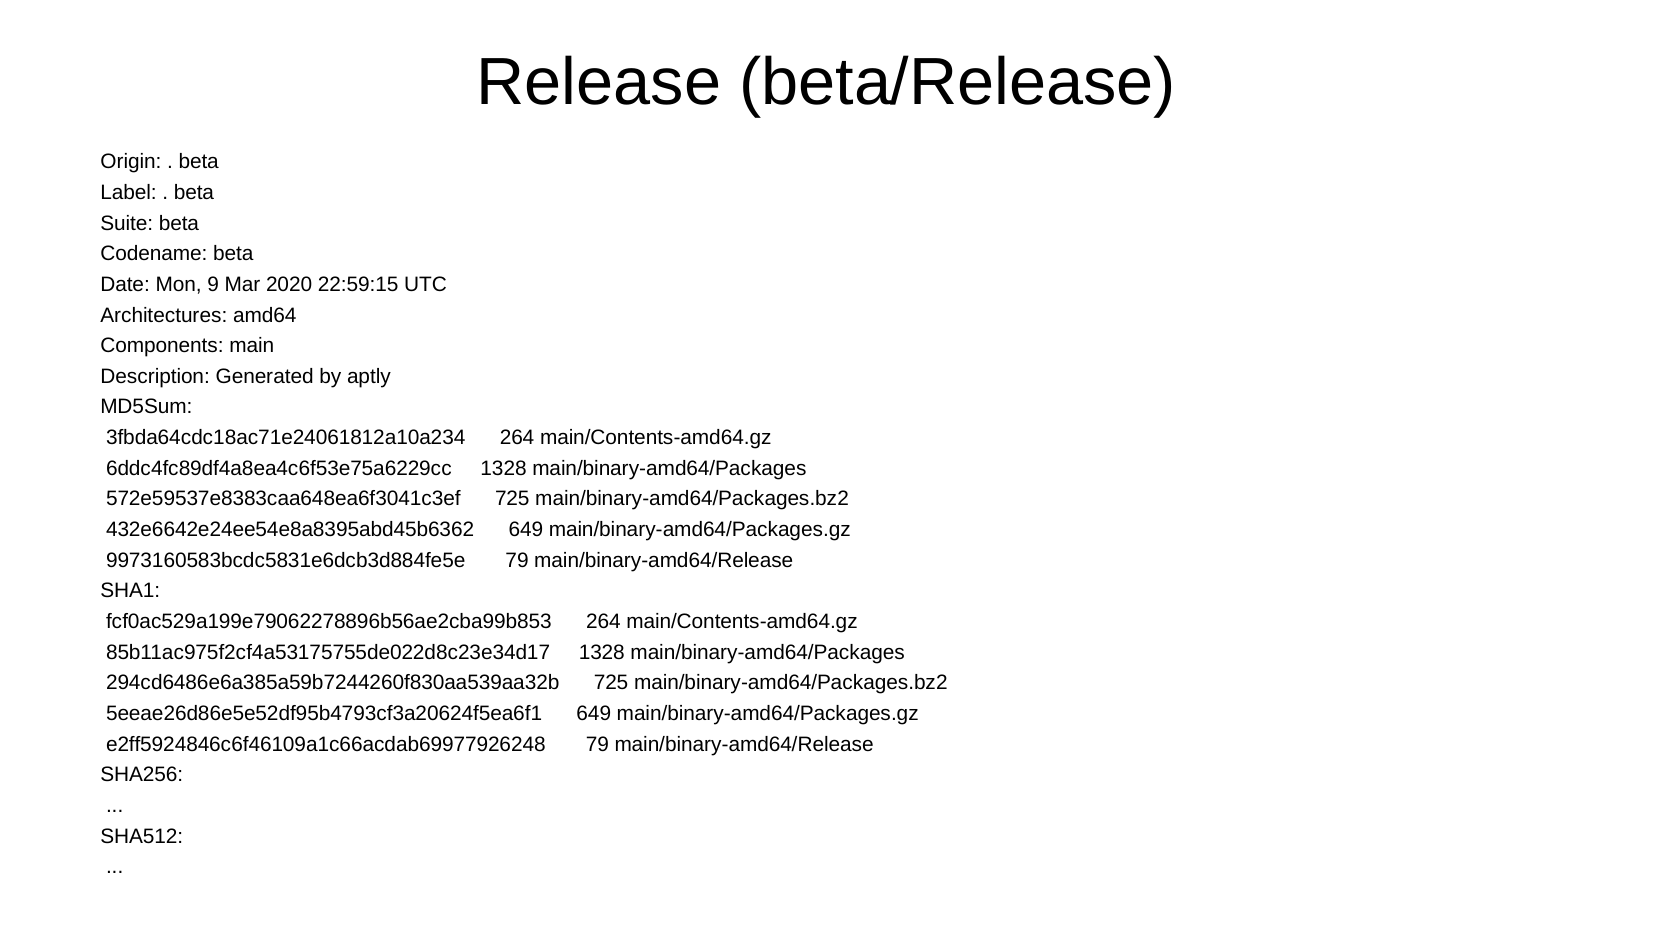

# Release (beta/Release)
Origin: . beta
Label: . beta
Suite: beta
Codename: beta
Date: Mon, 9 Mar 2020 22:59:15 UTC
Architectures: amd64
Components: main
Description: Generated by aptly
MD5Sum:
 3fbda64cdc18ac71e24061812a10a234 264 main/Contents-amd64.gz
 6ddc4fc89df4a8ea4c6f53e75a6229cc 1328 main/binary-amd64/Packages
 572e59537e8383caa648ea6f3041c3ef 725 main/binary-amd64/Packages.bz2
 432e6642e24ee54e8a8395abd45b6362 649 main/binary-amd64/Packages.gz
 9973160583bcdc5831e6dcb3d884fe5e 79 main/binary-amd64/Release
SHA1:
 fcf0ac529a199e79062278896b56ae2cba99b853 264 main/Contents-amd64.gz
 85b11ac975f2cf4a53175755de022d8c23e34d17 1328 main/binary-amd64/Packages
 294cd6486e6a385a59b7244260f830aa539aa32b 725 main/binary-amd64/Packages.bz2
 5eeae26d86e5e52df95b4793cf3a20624f5ea6f1 649 main/binary-amd64/Packages.gz
 e2ff5924846c6f46109a1c66acdab69977926248 79 main/binary-amd64/Release
SHA256:
 ...
SHA512:
 ...